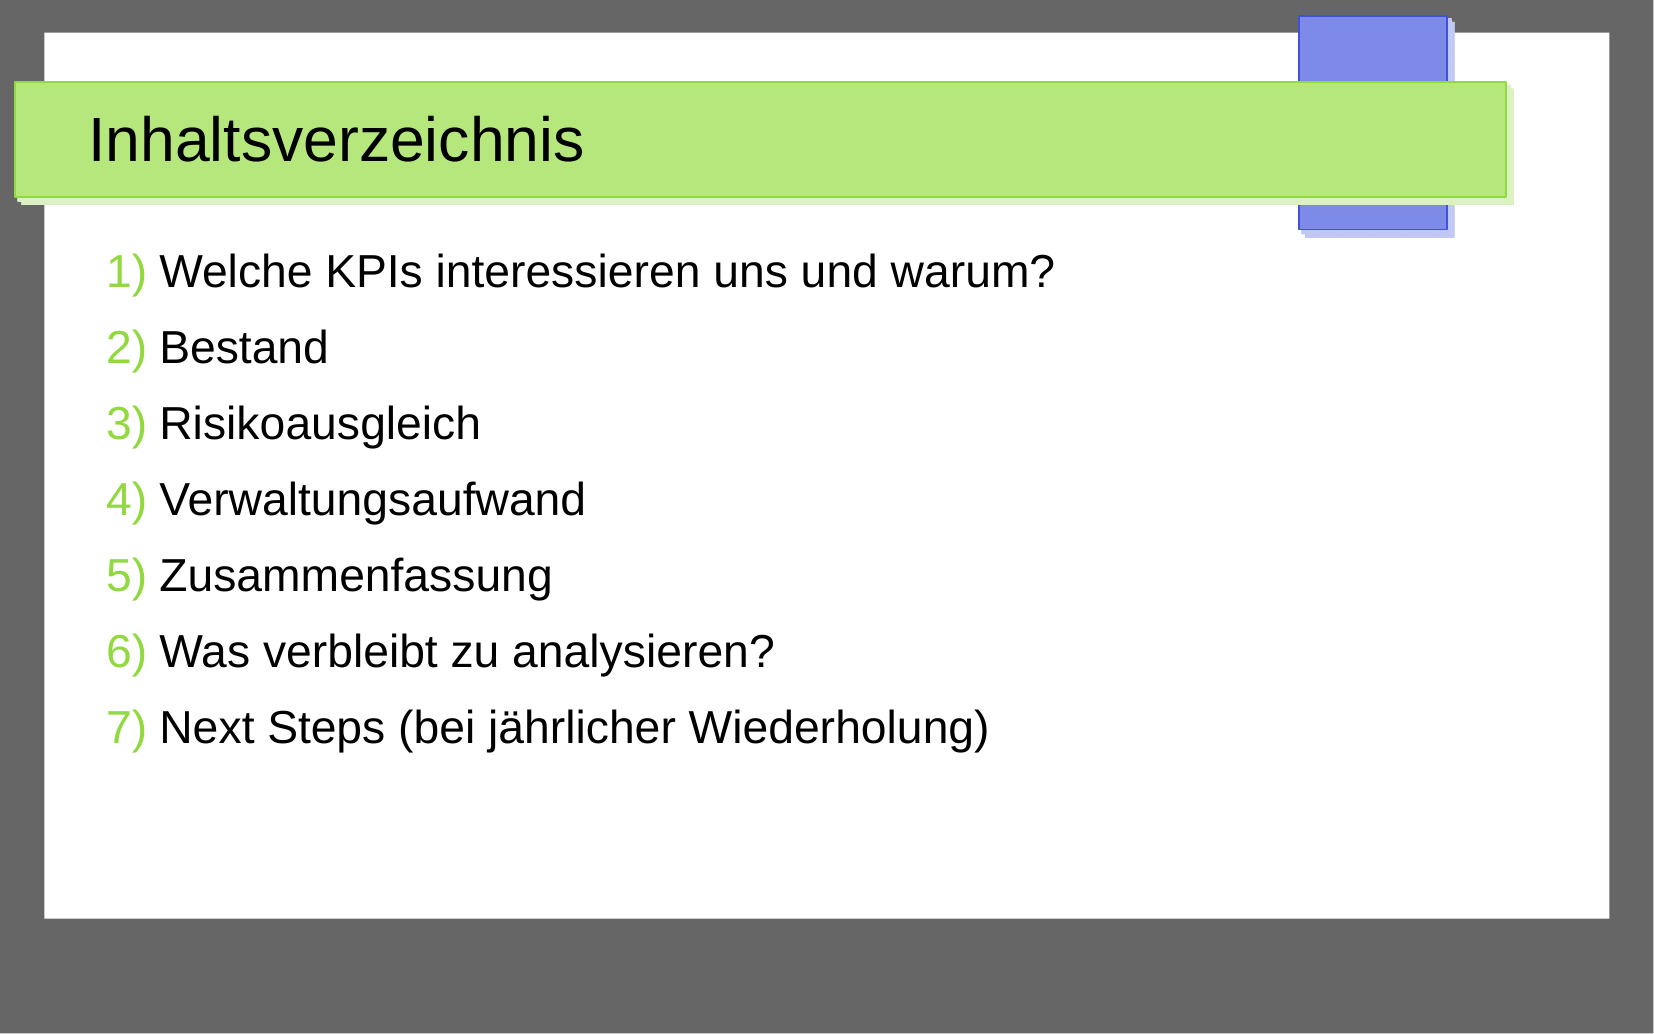

# Inhaltsverzeichnis
Welche KPIs interessieren uns und warum?
Bestand
Risikoausgleich
Verwaltungsaufwand
Zusammenfassung
Was verbleibt zu analysieren?
Next Steps (bei jährlicher Wiederholung)